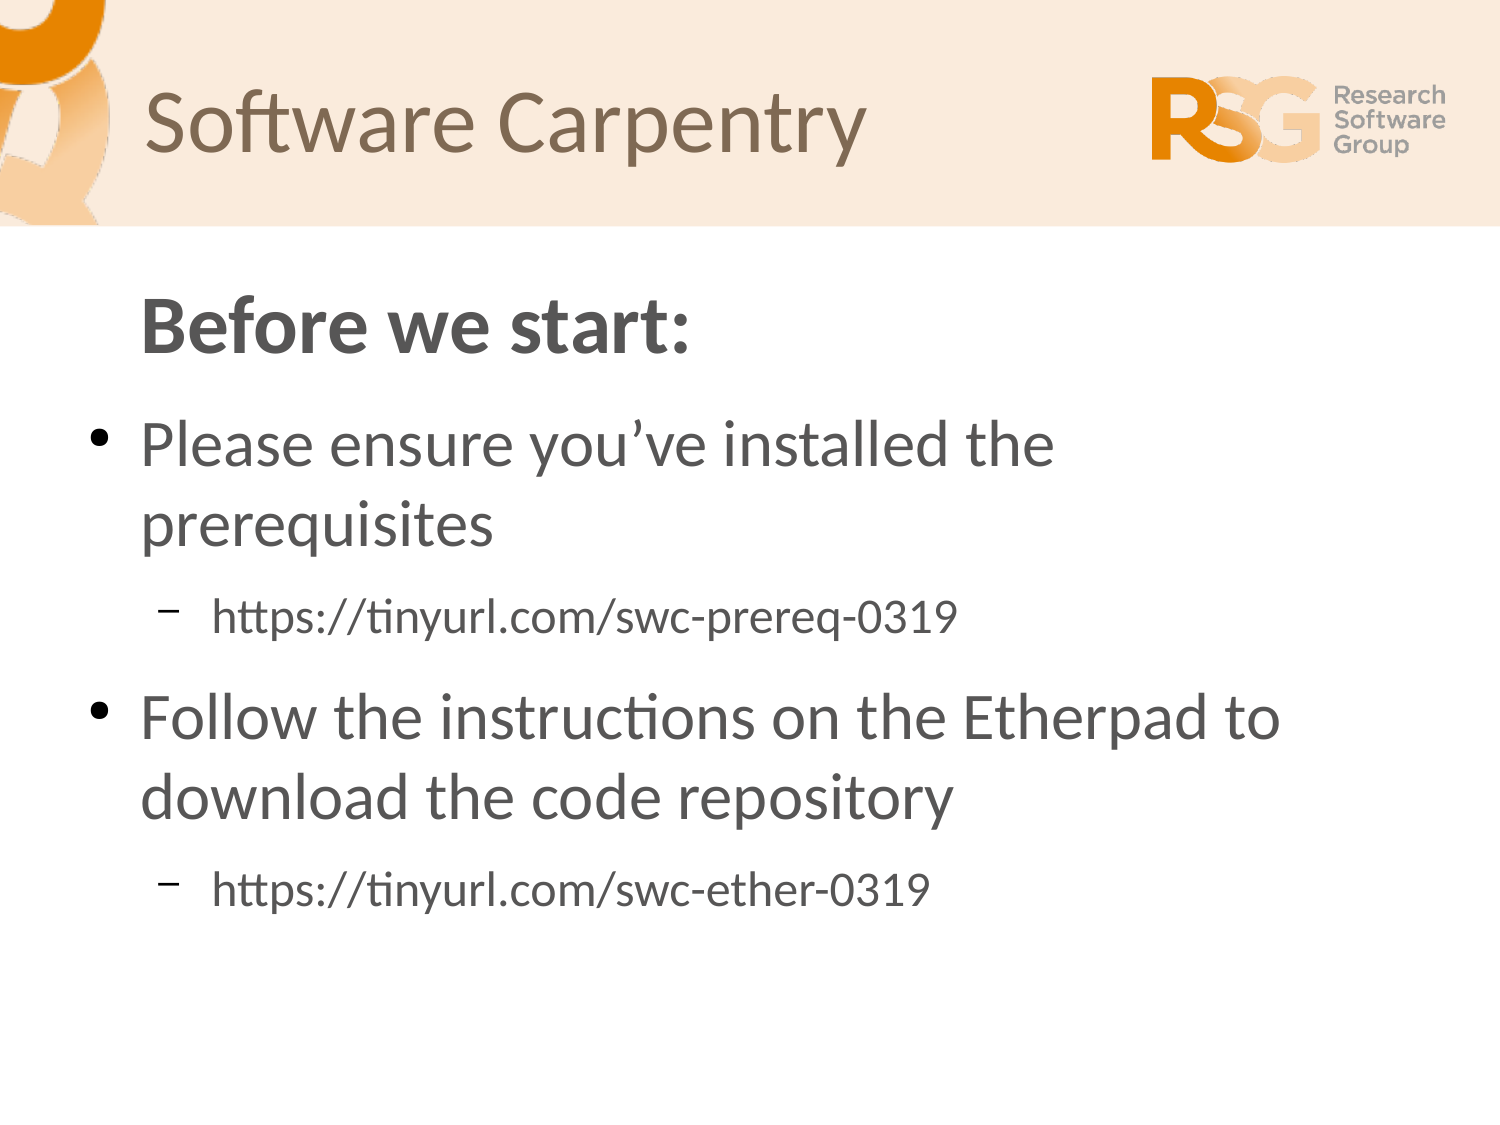

# Software Carpentry
Before we start:
Please ensure you’ve installed the prerequisites
https://tinyurl.com/swc-prereq-0319
Follow the instructions on the Etherpad to download the code repository
https://tinyurl.com/swc-ether-0319